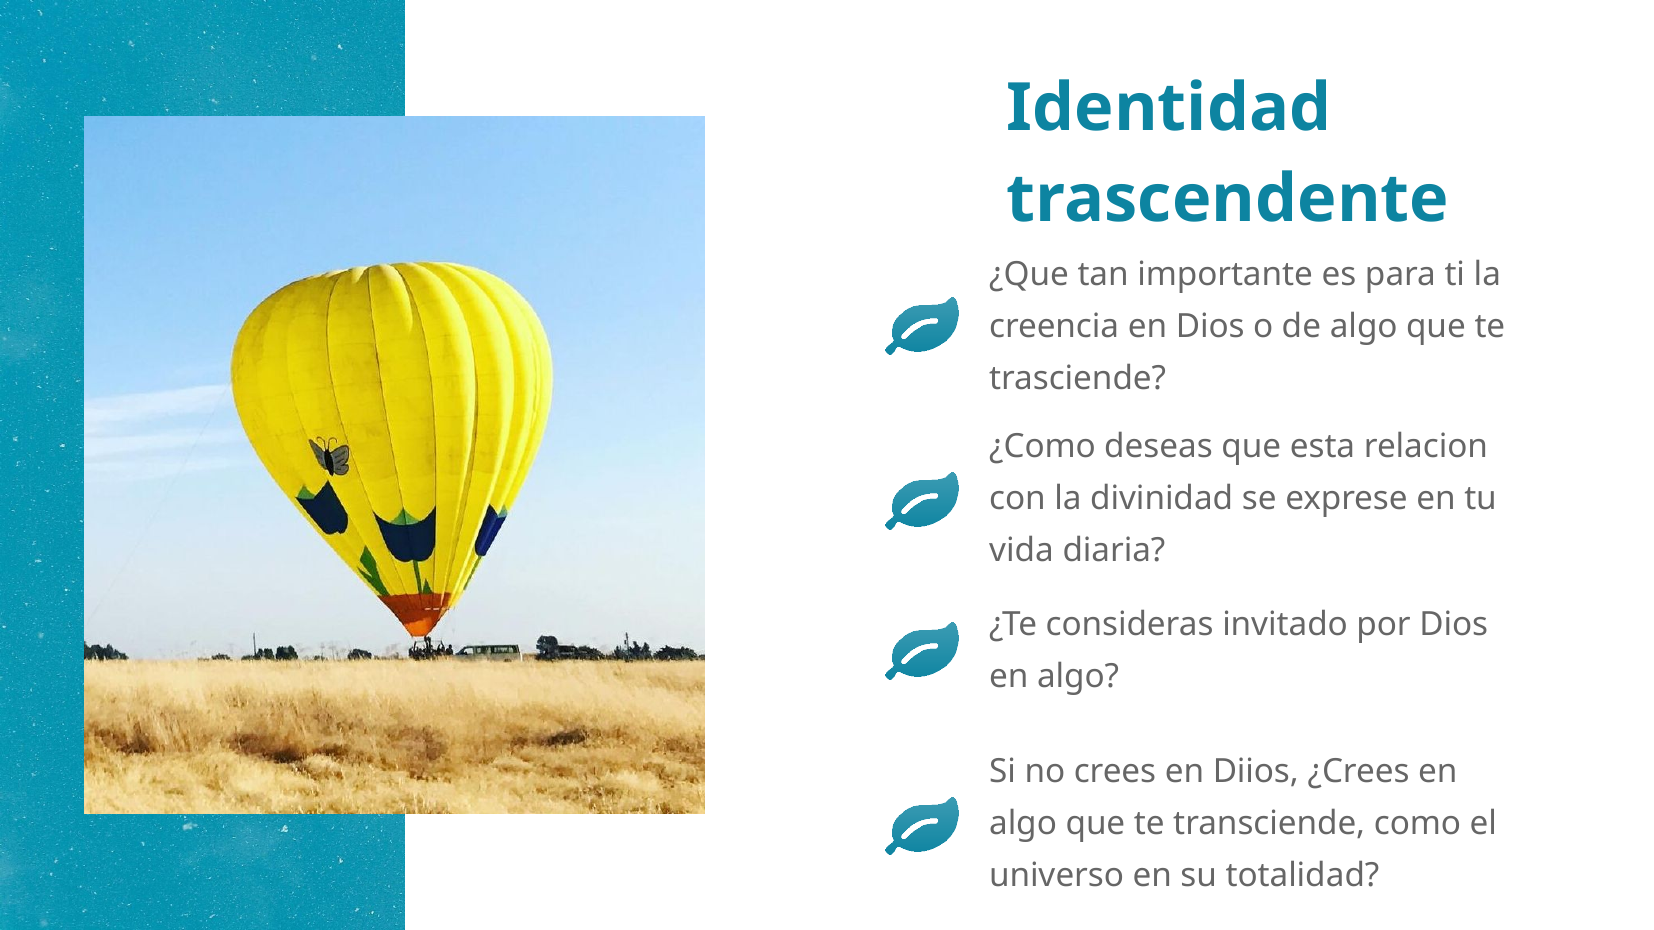

# Identidad trascendente
¿Que tan importante es para ti la creencia en Dios o de algo que te trasciende?
¿Como deseas que esta relacion con la divinidad se exprese en tu vida diaria?
¿Te consideras invitado por Dios en algo?
Si no crees en Diios, ¿Crees en algo que te transciende, como el universo en su totalidad?